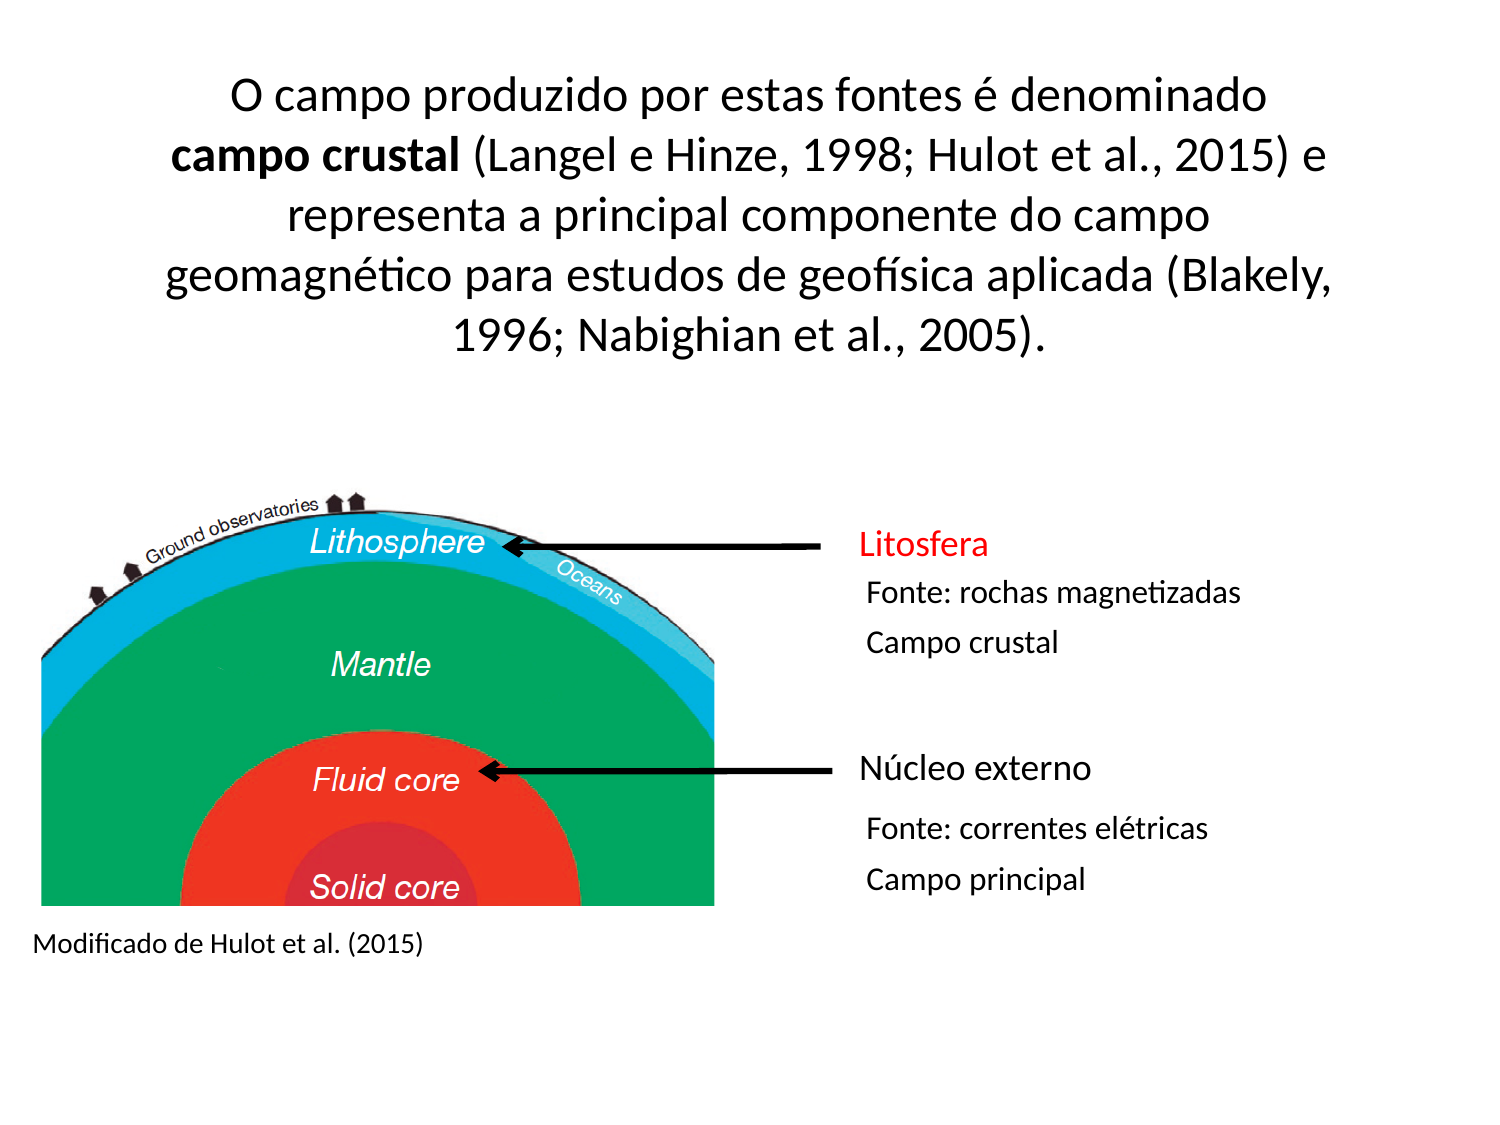

O campo produzido por estas fontes é denominado campo crustal (Langel e Hinze, 1998; Hulot et al., 2015) e representa a principal componente do campo geomagnético para estudos de geofísica aplicada (Blakely, 1996; Nabighian et al., 2005).
Litosfera
Fonte: rochas magnetizadas
Campo crustal
Núcleo externo
Fonte: correntes elétricas
Campo principal
Modificado de Hulot et al. (2015)